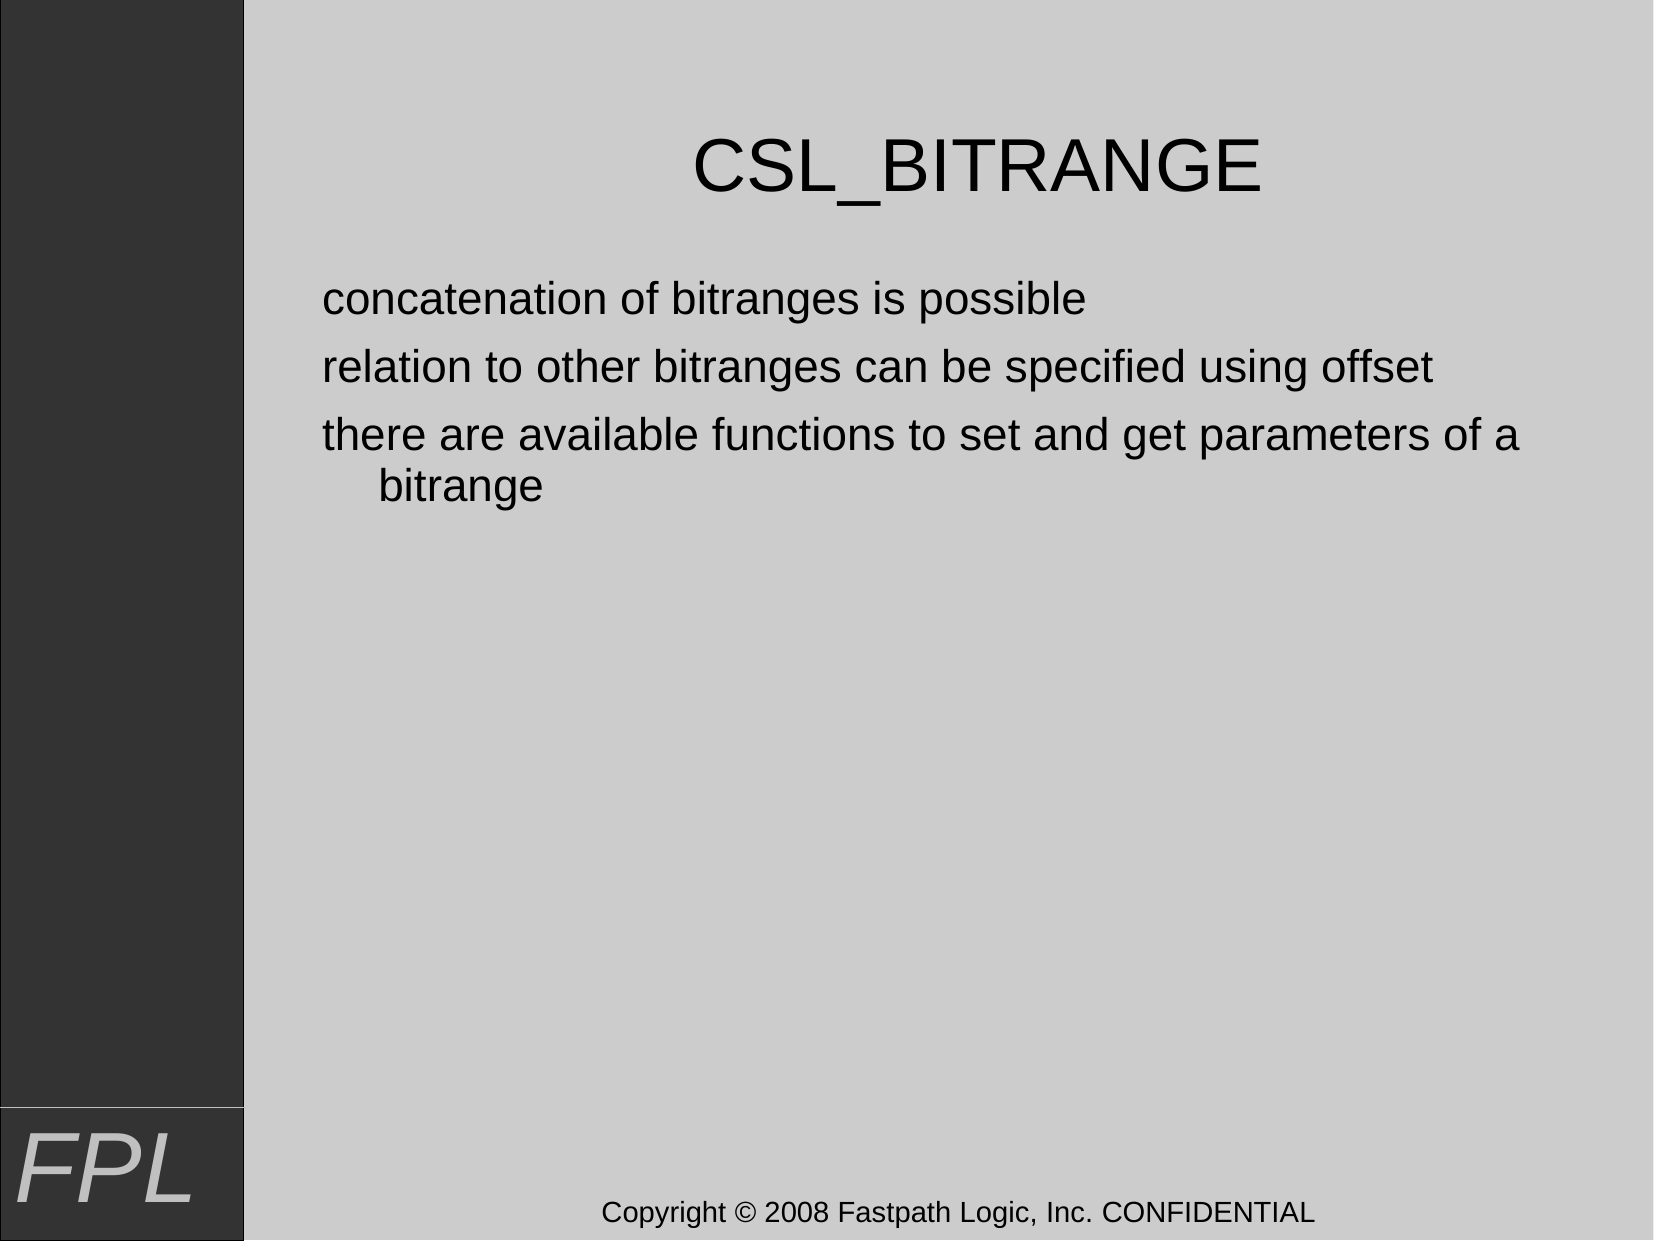

# CSL_BITRANGE
concatenation of bitranges is possible
relation to other bitranges can be specified using offset
there are available functions to set and get parameters of a bitrange